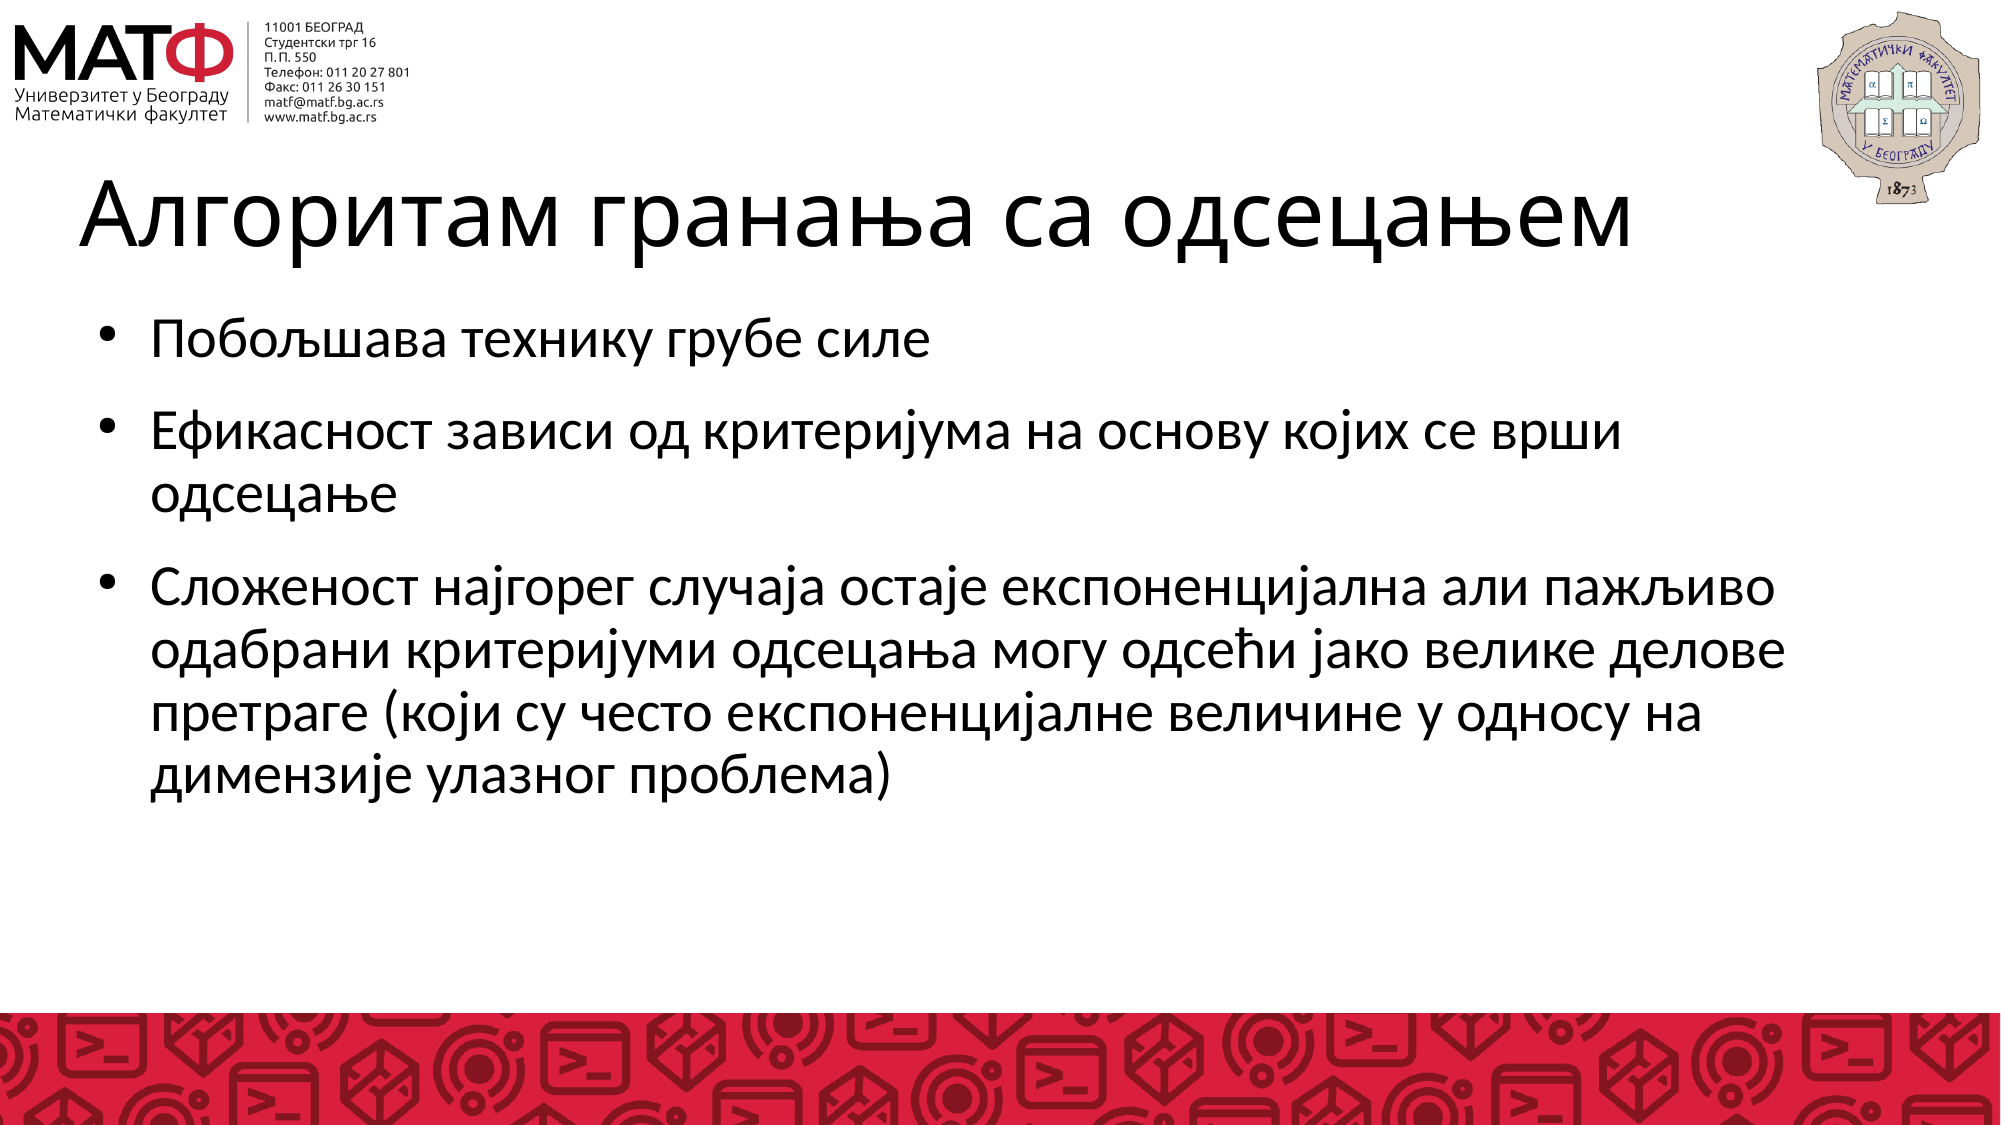

# Алгоритам гранања са одсецањем
Побољшава технику грубе силе
Ефикасност зависи од критеријума на основу којих се врши одсецање
Сложеност најгорег случаја остаје експоненцијална али пажљиво одабрани критеријуми одсецања могу одсећи јако велике делове претраге (који су често експоненцијалне величине у односу на димензије улазног проблема)